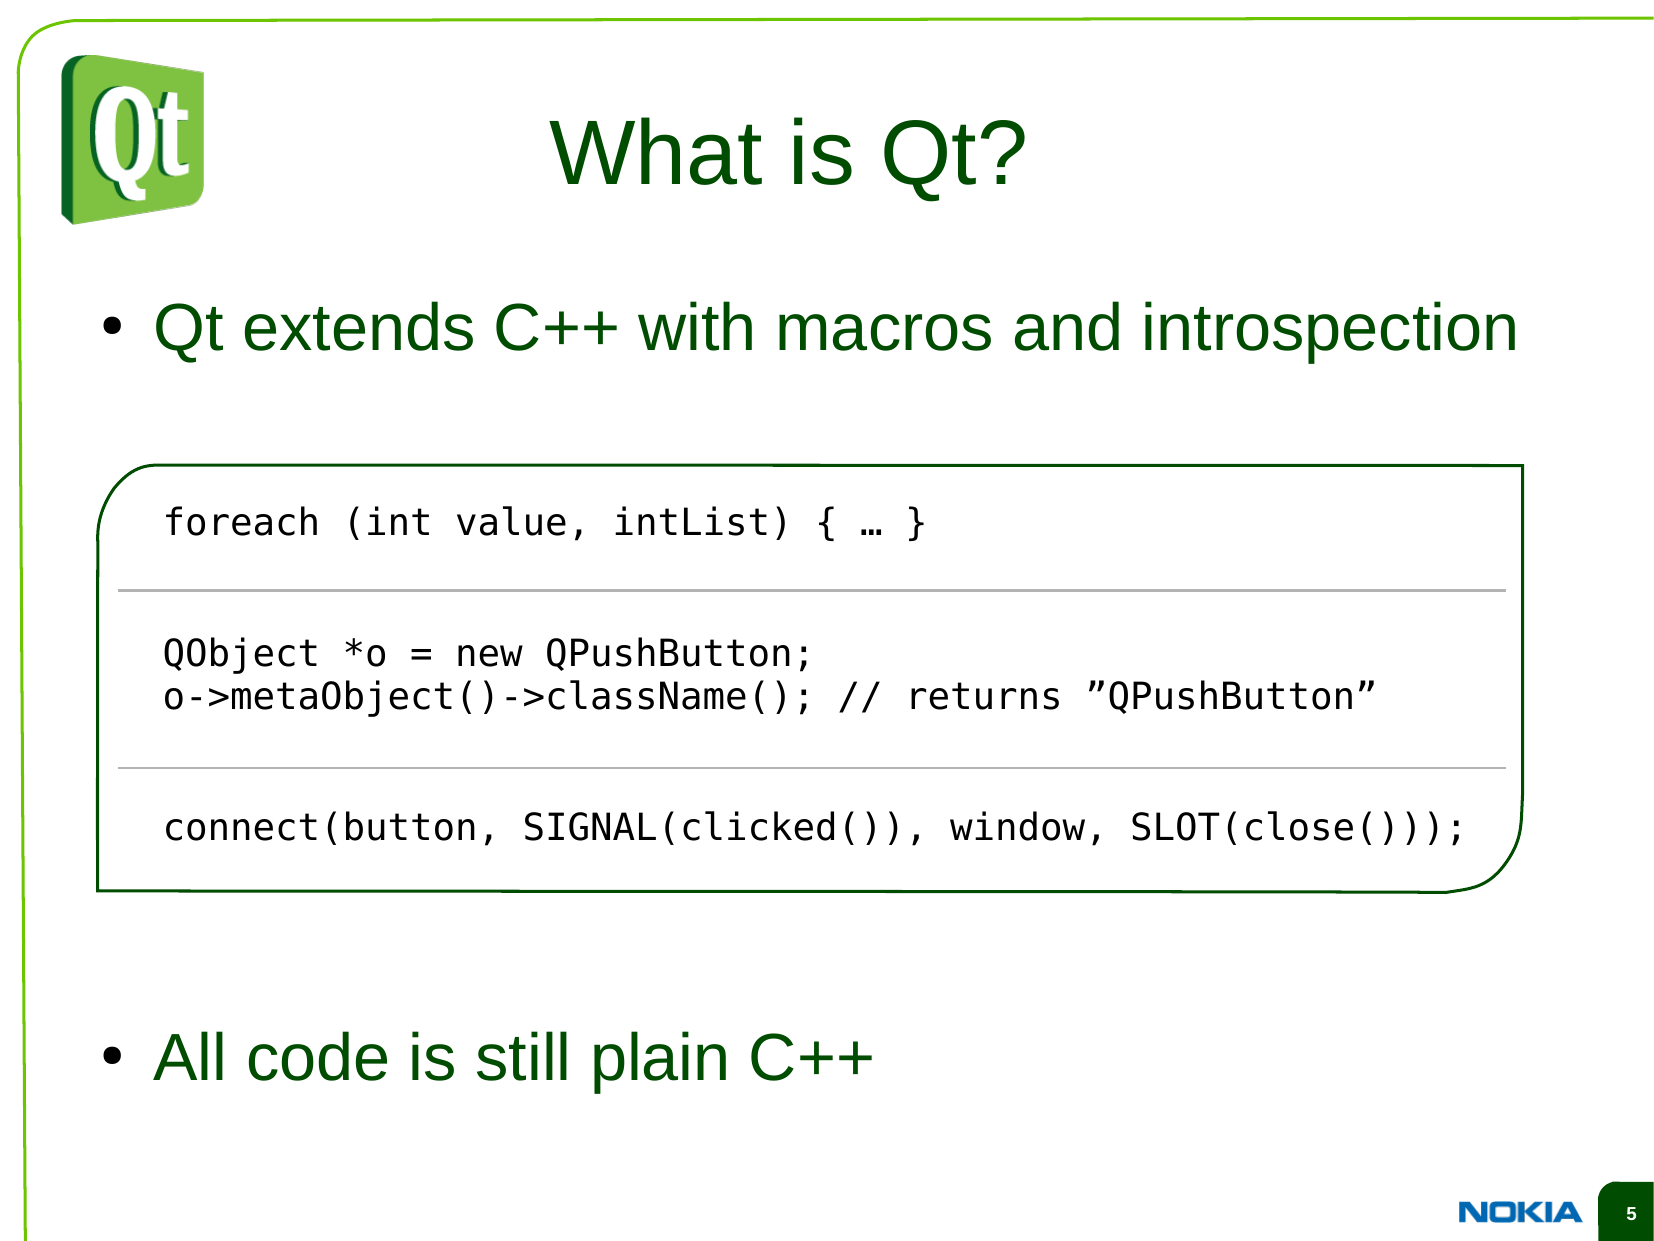

# What is Qt?
Qt extends C++ with macros and introspection
All code is still plain C++
foreach (int value, intList) { … }
QObject *o = new QPushButton;
o->metaObject()->className(); // returns ”QPushButton”
connect(button, SIGNAL(clicked()), window, SLOT(close()));